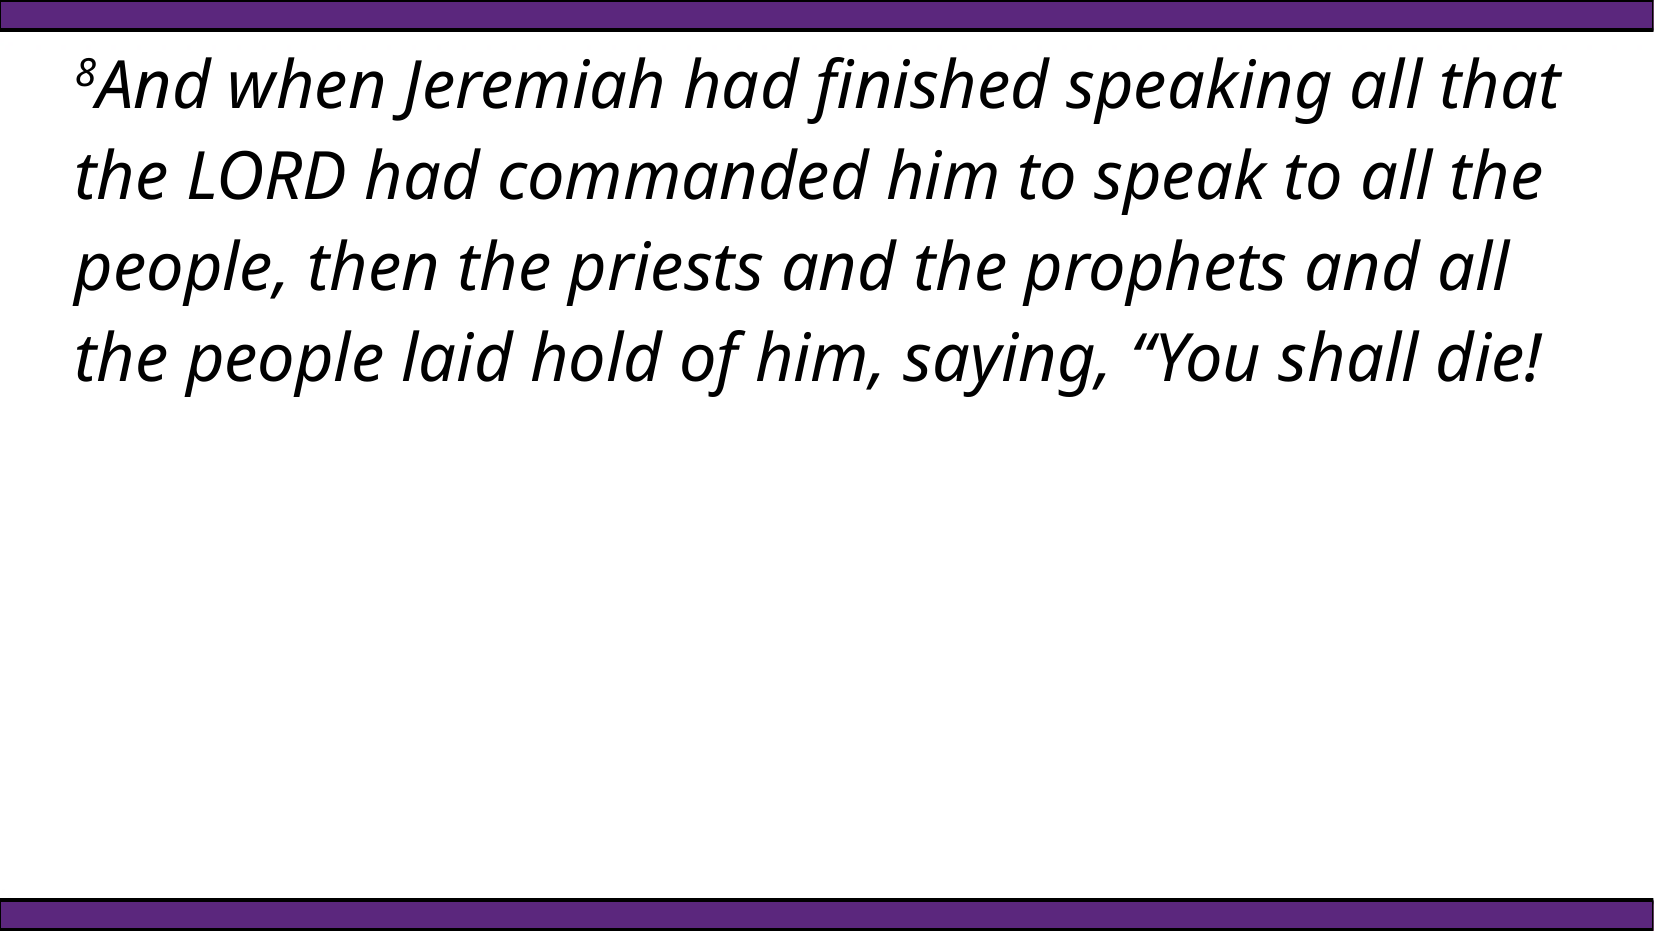

8And when Jeremiah had finished speaking all that the LORD had commanded him to speak to all the people, then the priests and the prophets and all the people laid hold of him, saying, “You shall die!